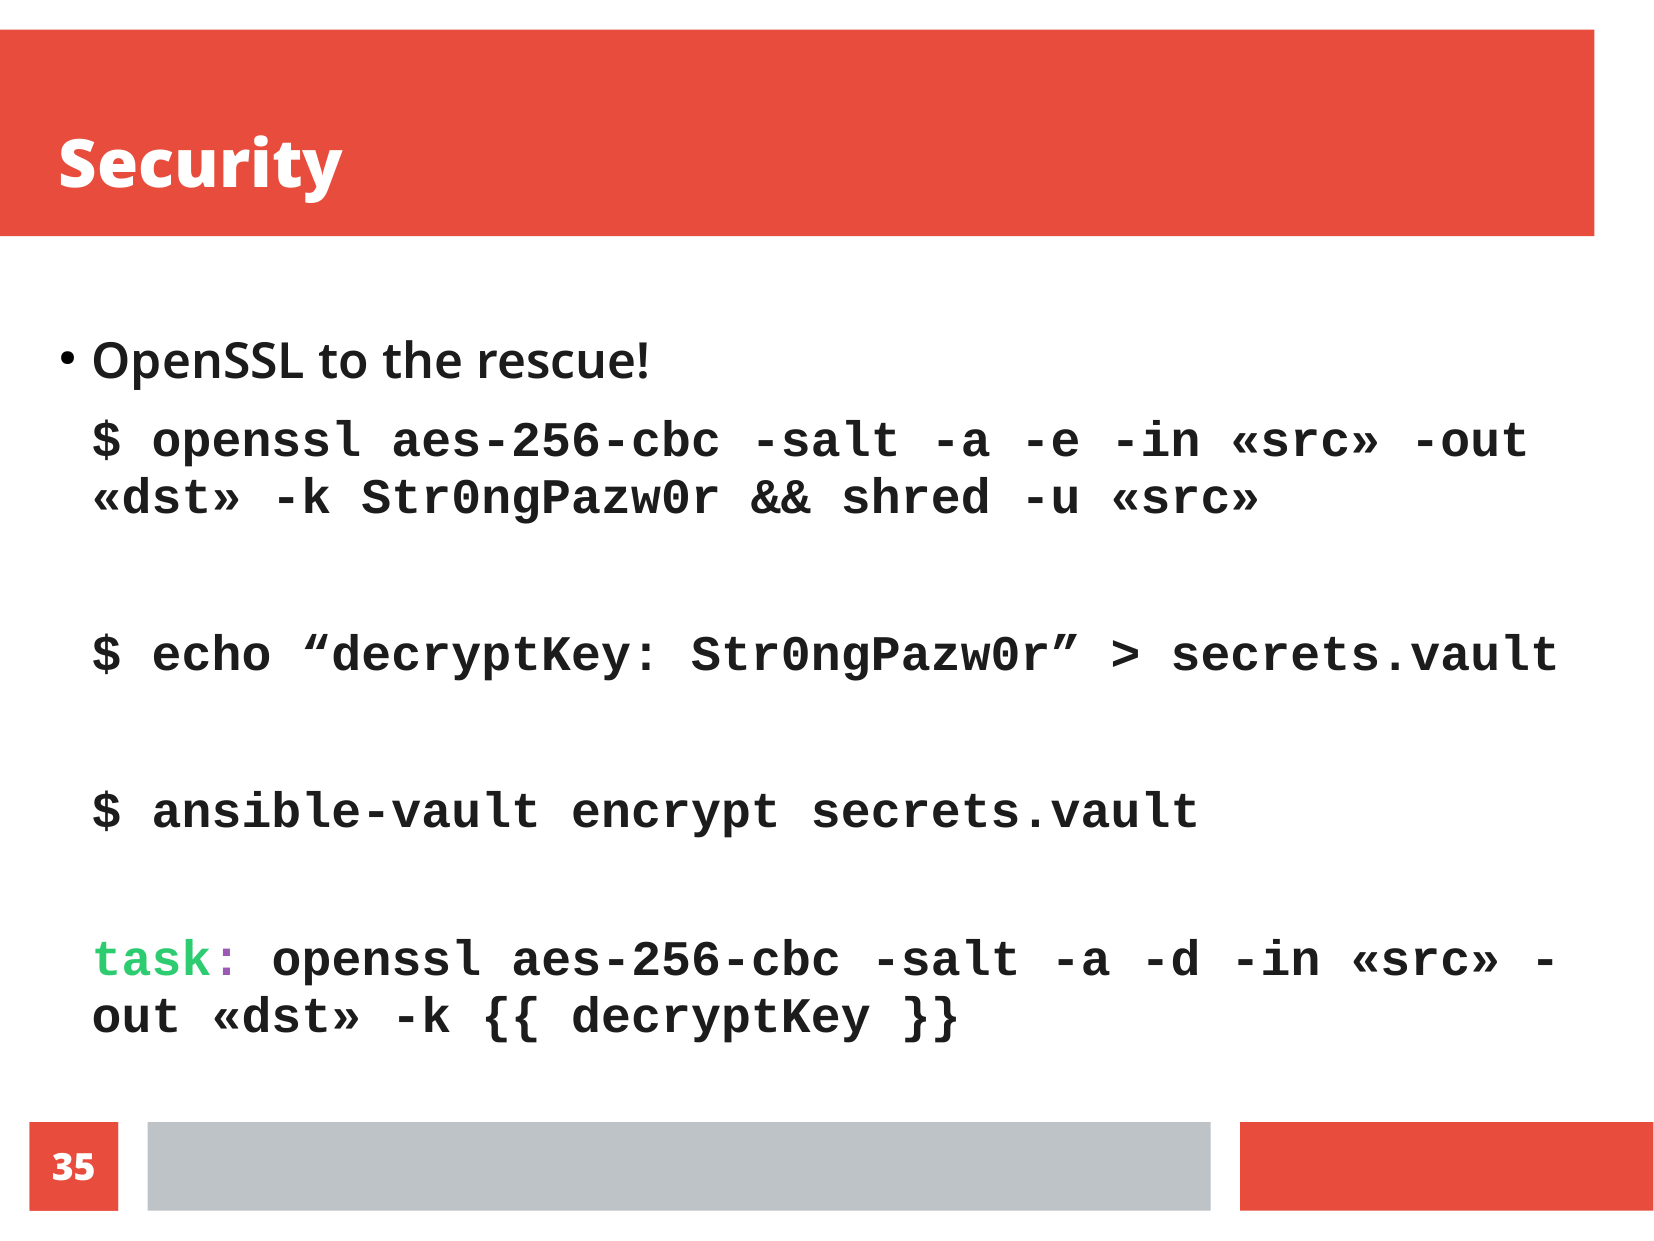

# Security
OpenSSL to the rescue!
$ openssl aes-256-cbc -salt -a -e -in «src» -out «dst» -k Str0ngPazw0r && shred -u «src»
$ echo “decryptKey: Str0ngPazw0r” > secrets.vault
$ ansible-vault encrypt secrets.vault
task: openssl aes-256-cbc -salt -a -d -in «src» -out «dst» -k {{ decryptKey }}
35